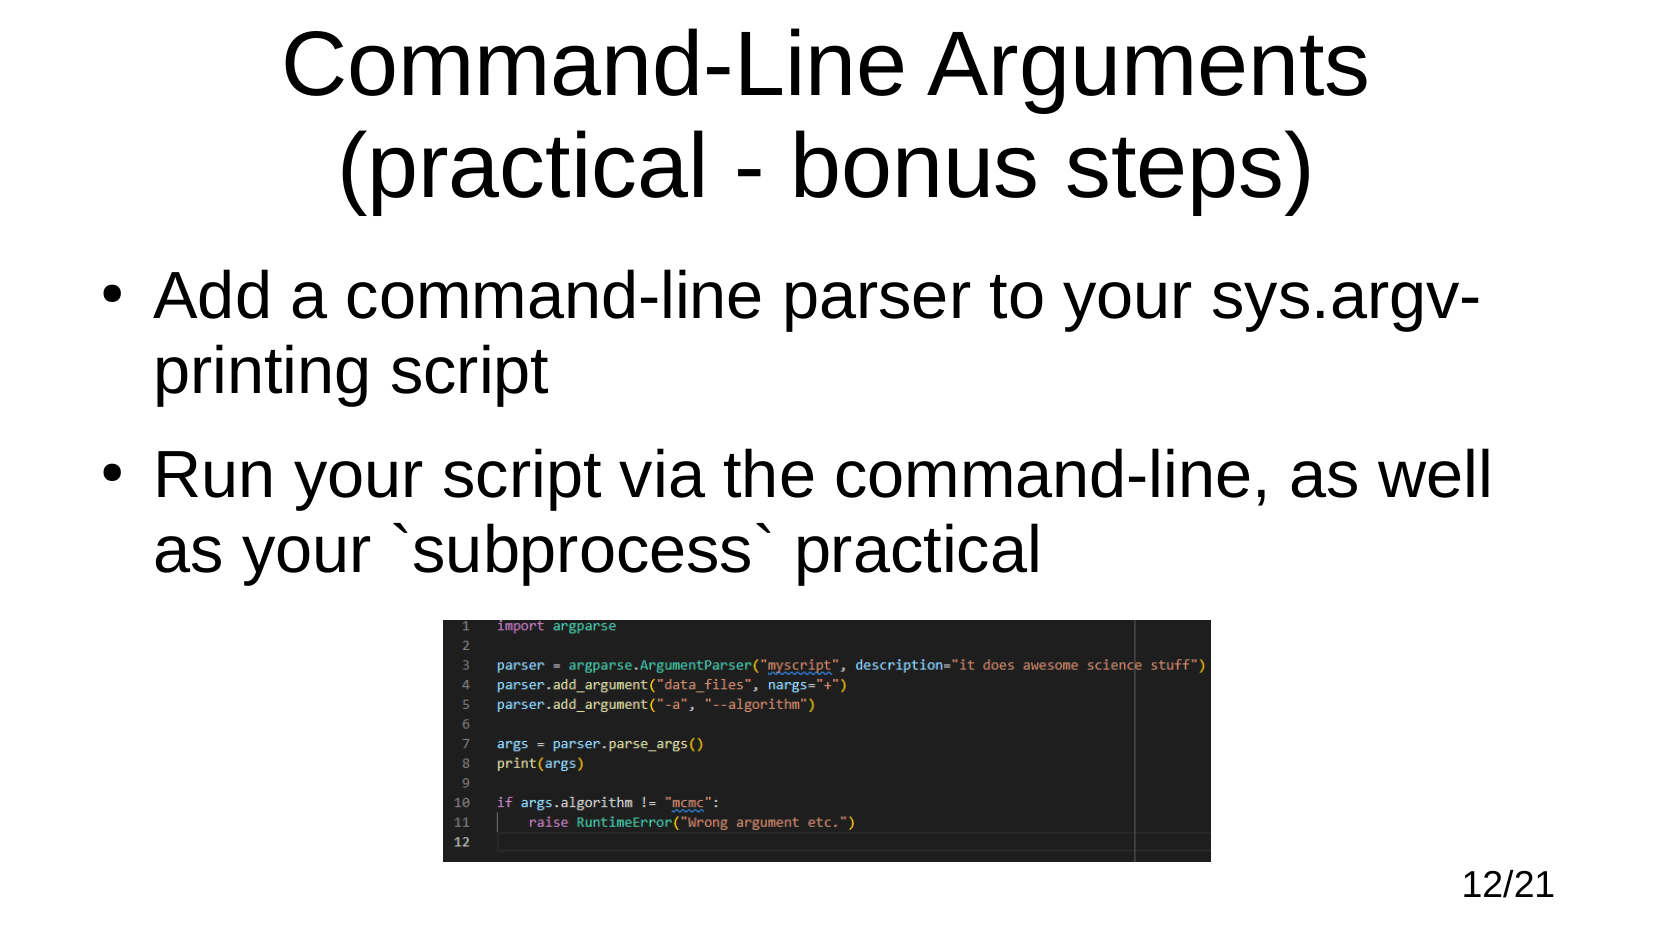

# Command-Line Arguments (practical - bonus steps)
Add a command-line parser to your sys.argv-printing script
Run your script via the command-line, as well as your `subprocess` practical